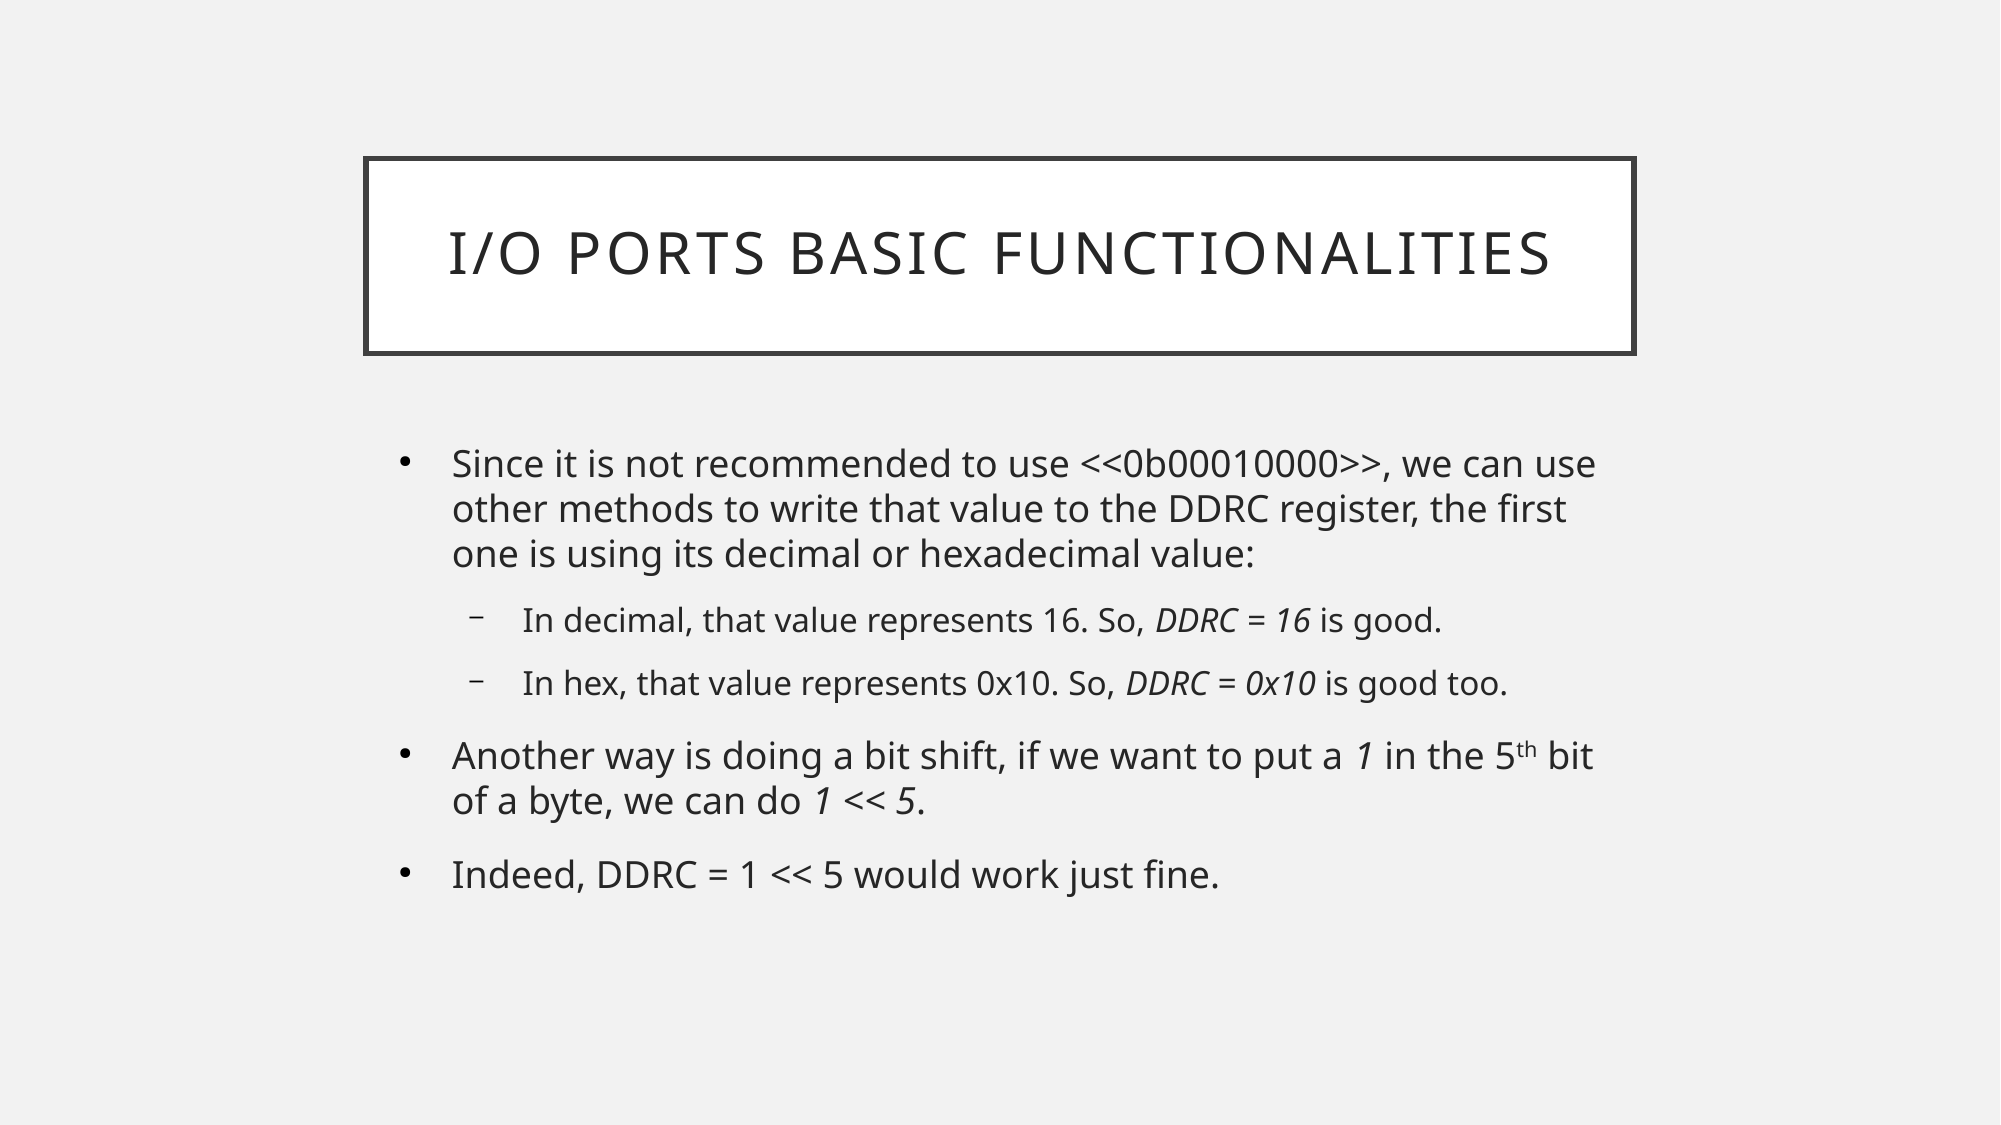

# i/o ports basic functionalities
Since it is not recommended to use <<0b00010000>>, we can use other methods to write that value to the DDRC register, the first one is using its decimal or hexadecimal value:
In decimal, that value represents 16. So, DDRC = 16 is good.
In hex, that value represents 0x10. So, DDRC = 0x10 is good too.
Another way is doing a bit shift, if we want to put a 1 in the 5th bit of a byte, we can do 1 << 5.
Indeed, DDRC = 1 << 5 would work just fine.